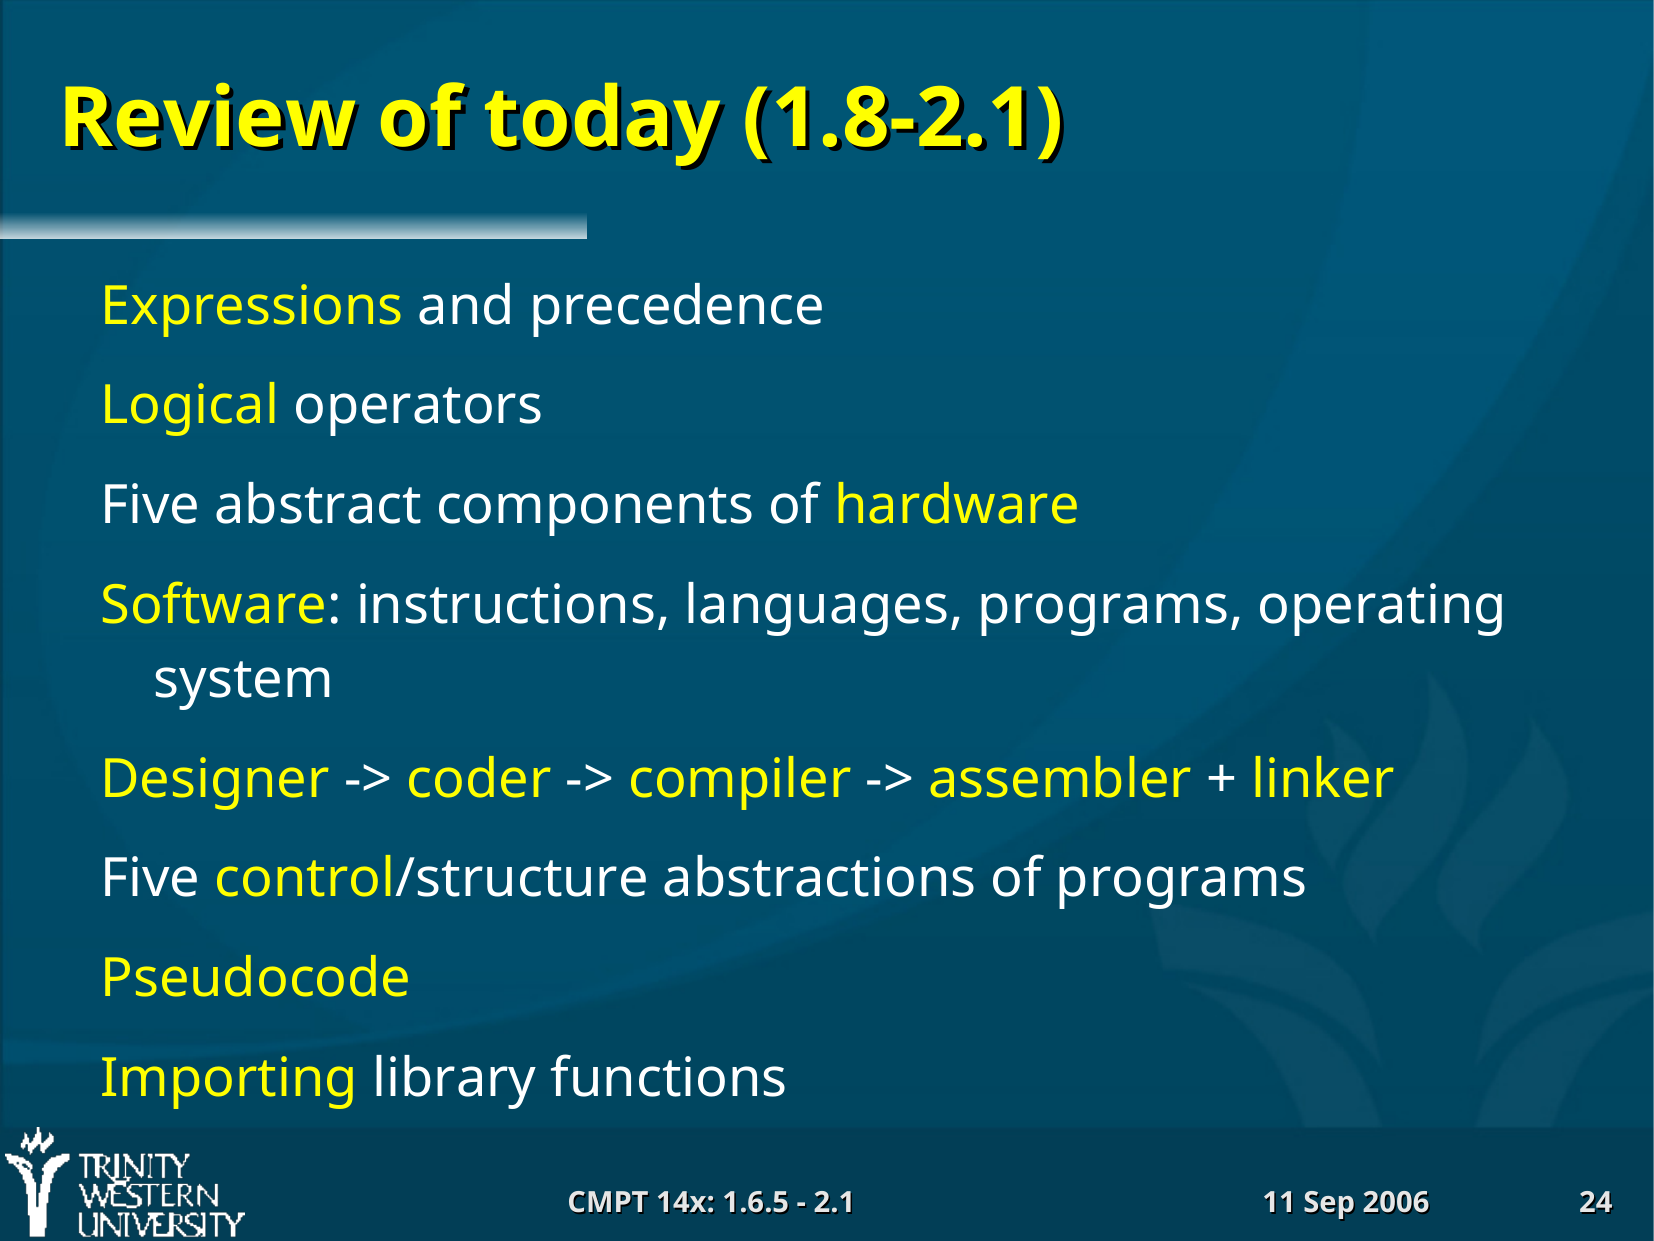

# Review of today (1.8-2.1)
Expressions and precedence
Logical operators
Five abstract components of hardware
Software: instructions, languages, programs, operating system
Designer -> coder -> compiler -> assembler + linker
Five control/structure abstractions of programs
Pseudocode
Importing library functions
CMPT 14x: 1.6.5 - 2.1
11 Sep 2006
24